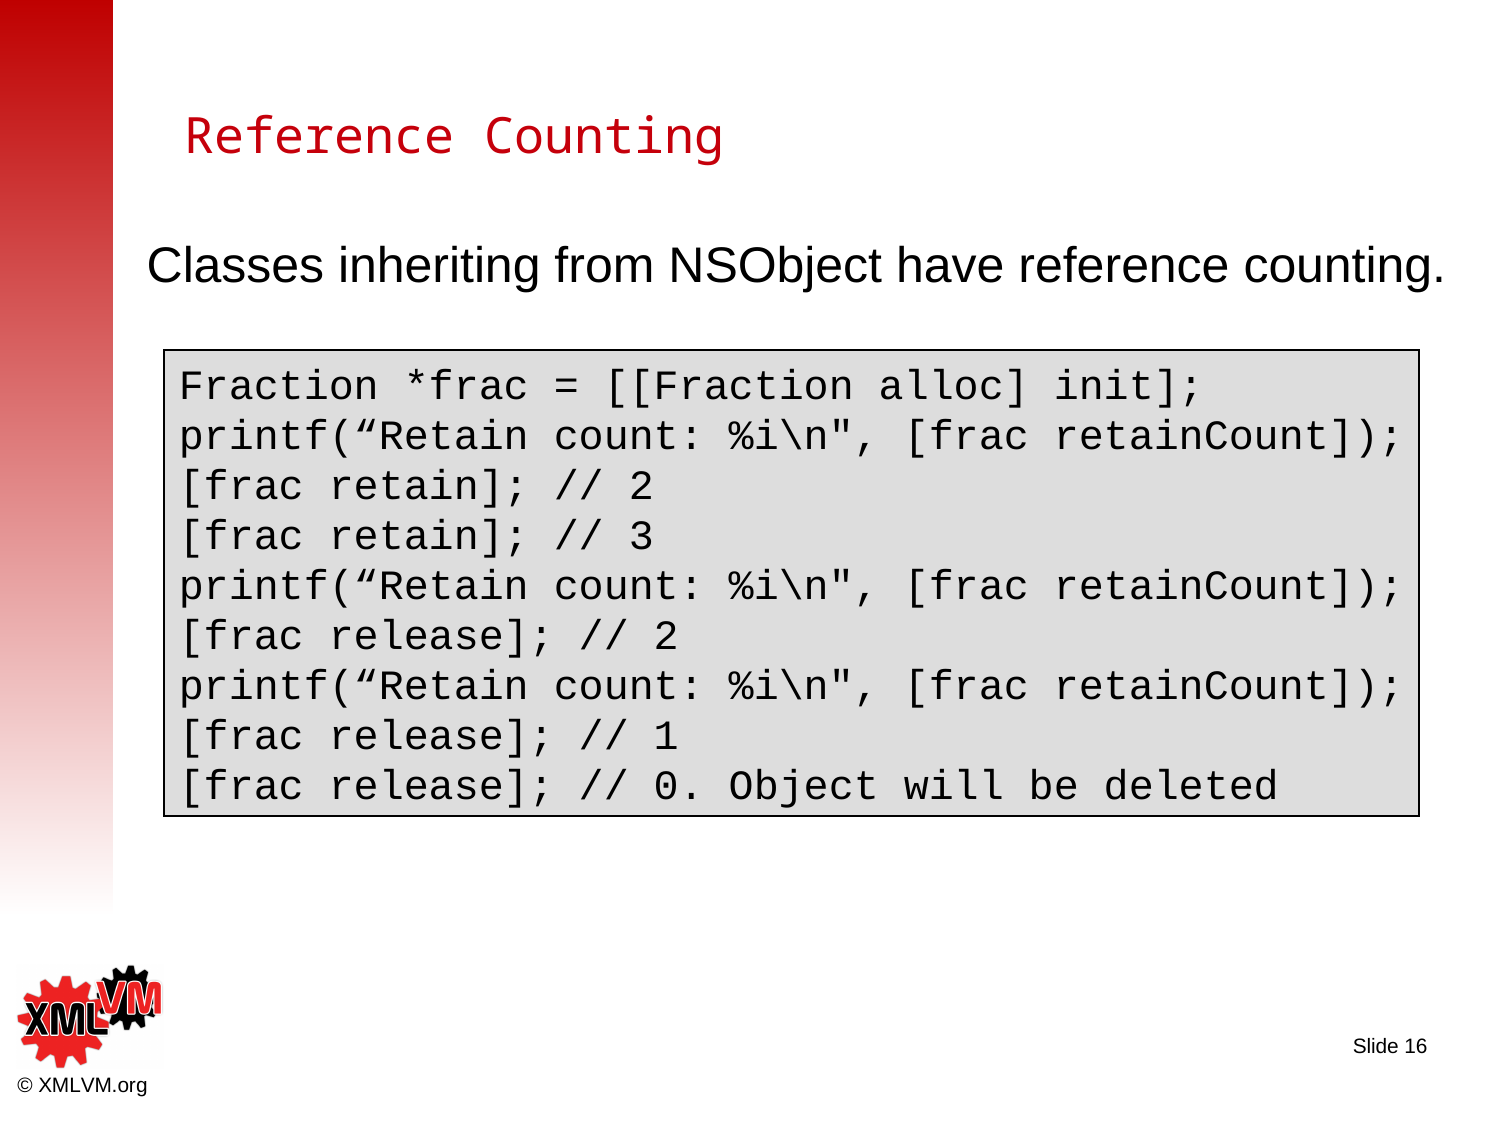

# Reference Counting
Classes inheriting from NSObject have reference counting.
Fraction *frac = [[Fraction alloc] init];
printf(“Retain count: %i\n", [frac retainCount]);
[frac retain]; // 2
[frac retain]; // 3
printf(“Retain count: %i\n", [frac retainCount]);
[frac release]; // 2
printf(“Retain count: %i\n", [frac retainCount]);
[frac release]; // 1
[frac release]; // 0. Object will be deleted